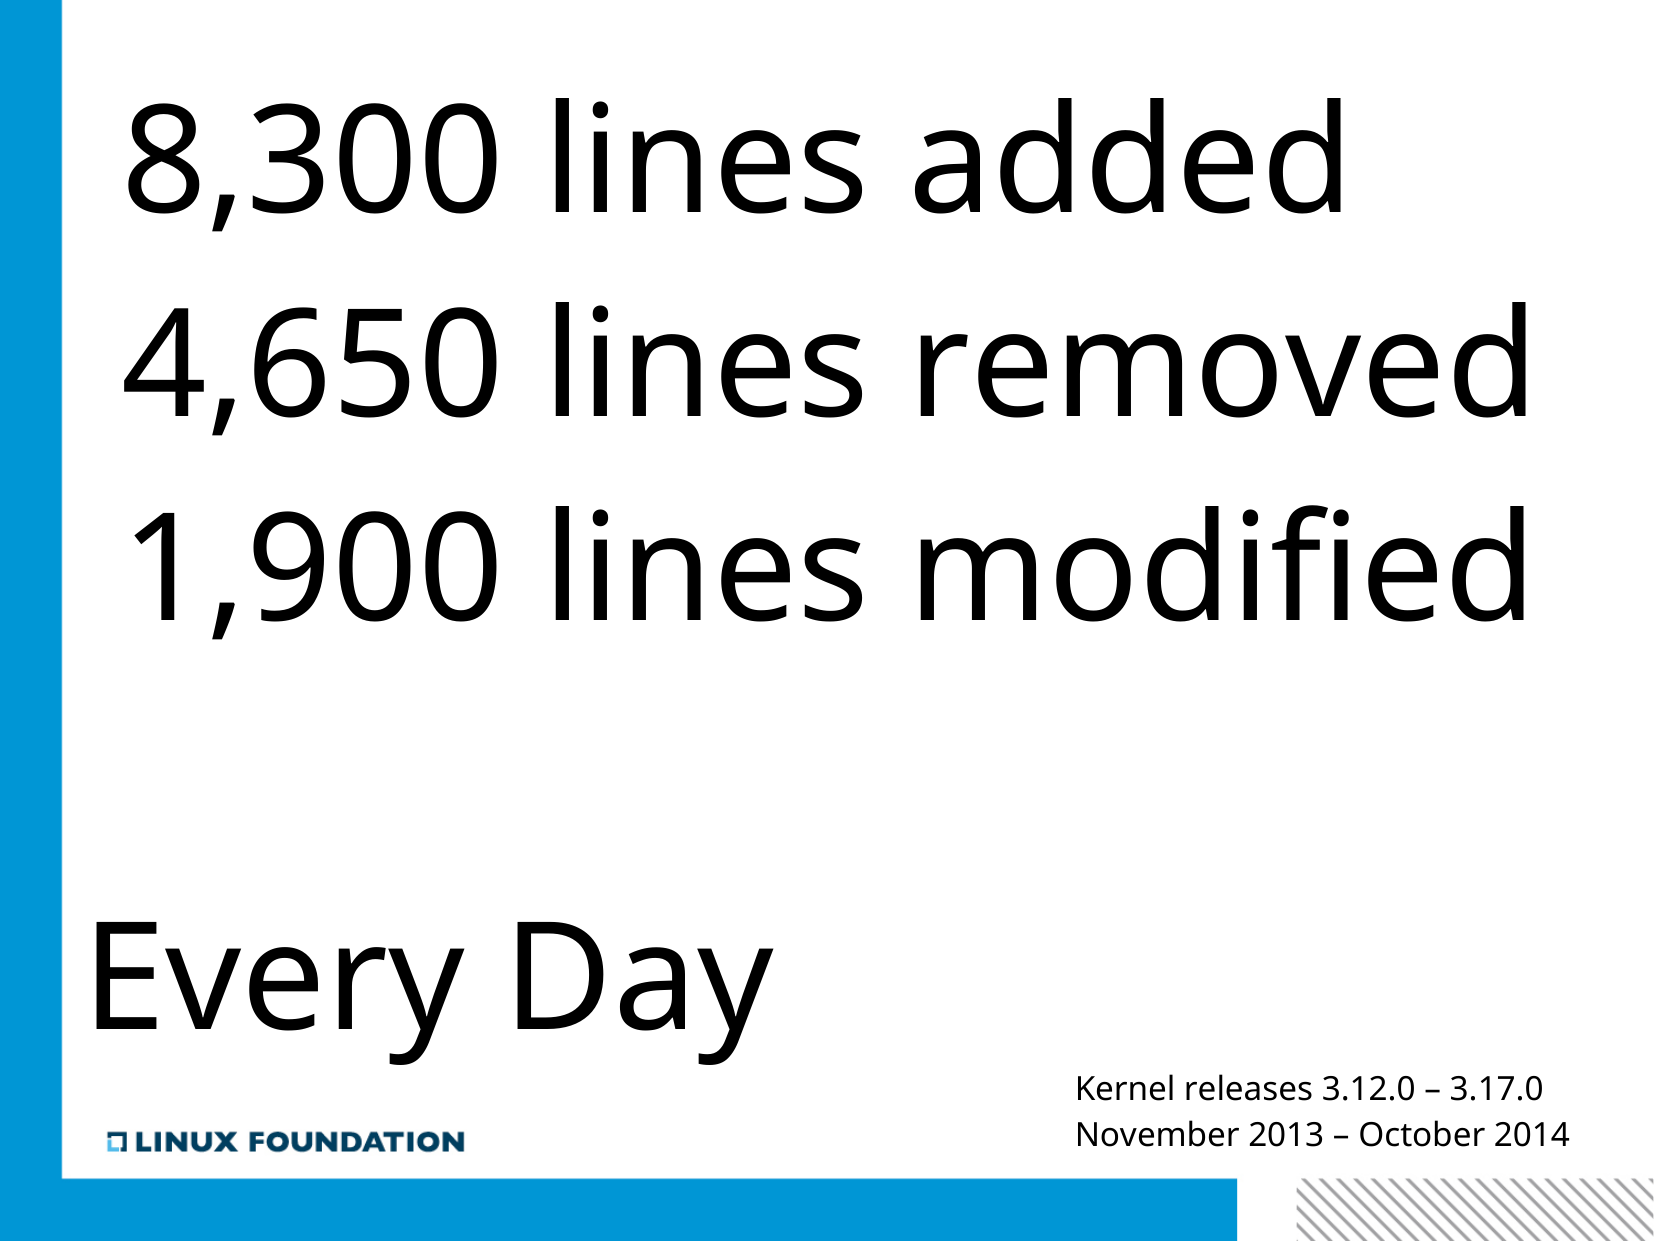

8,300 lines added
 4,650 lines removed
 1,900 lines modified
Every Day
Kernel releases 3.12.0 – 3.17.0
November 2013 – October 2014